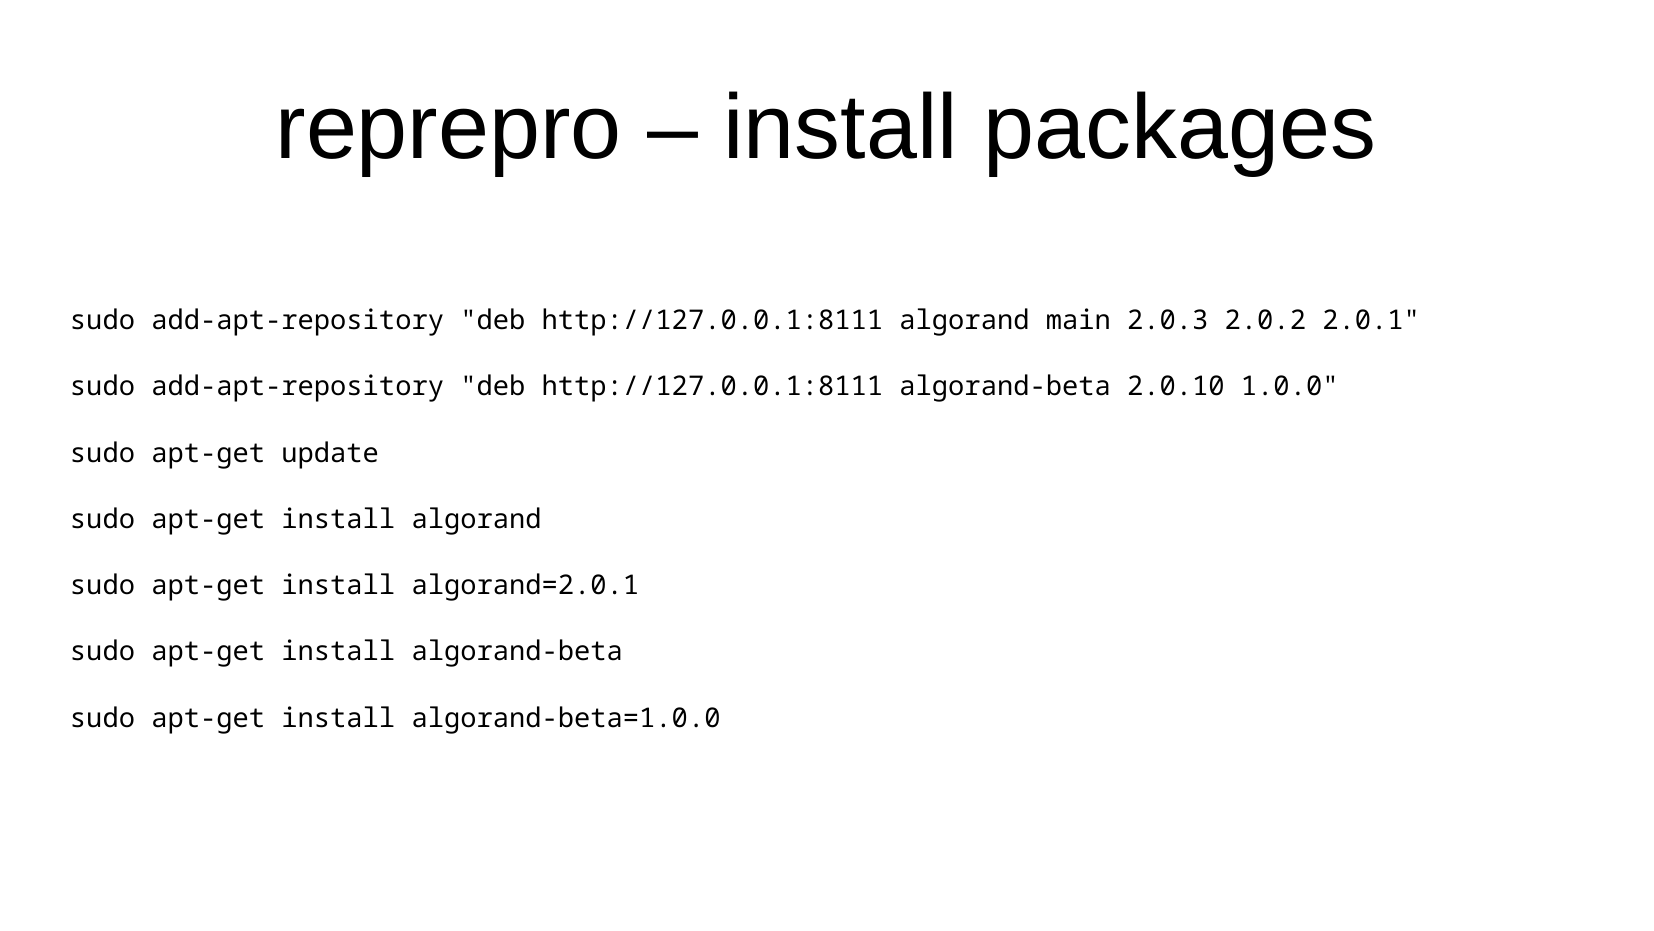

# reprepro – install packages
sudo add-apt-repository "deb http://127.0.0.1:8111 algorand main 2.0.3 2.0.2 2.0.1"
sudo add-apt-repository "deb http://127.0.0.1:8111 algorand-beta 2.0.10 1.0.0"
sudo apt-get update
sudo apt-get install algorand
sudo apt-get install algorand=2.0.1
sudo apt-get install algorand-beta
sudo apt-get install algorand-beta=1.0.0